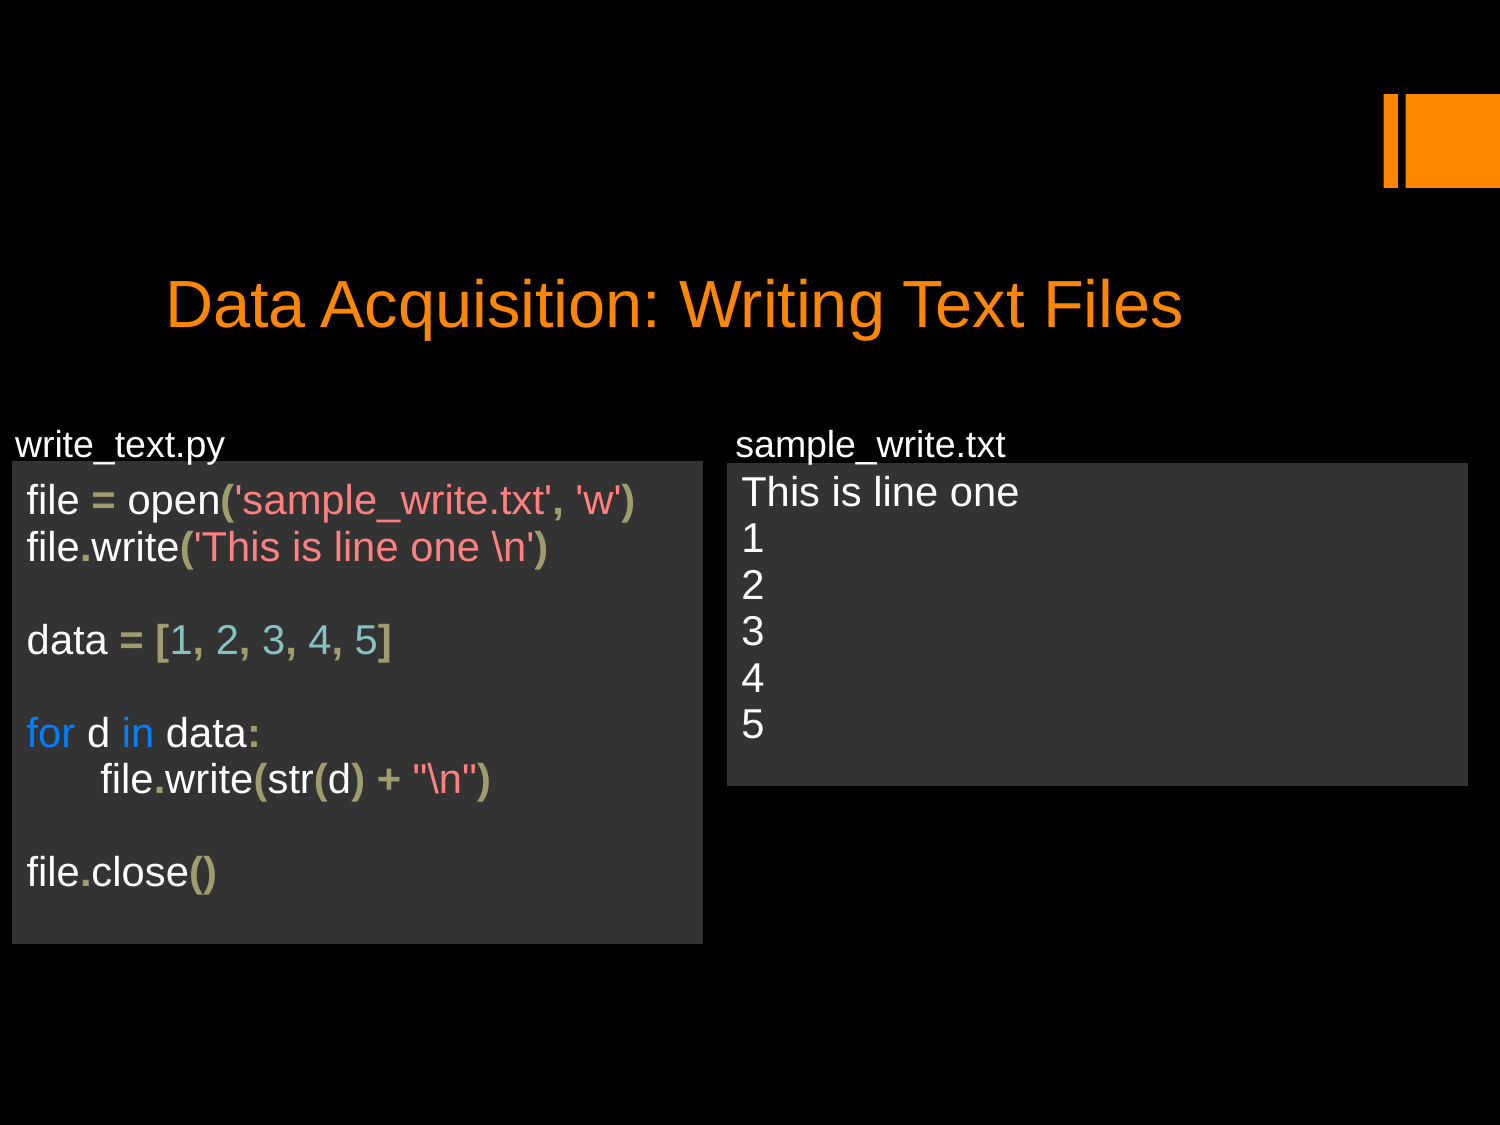

# Data Acquisition: Writing Text Files
sample_write.txt
write_text.py
file = open('sample_write.txt', 'w')
file.write('This is line one \n')
data = [1, 2, 3, 4, 5]
for d in data:
	file.write(str(d) + "\n")
file.close()
This is line one
1
2
3
4
5